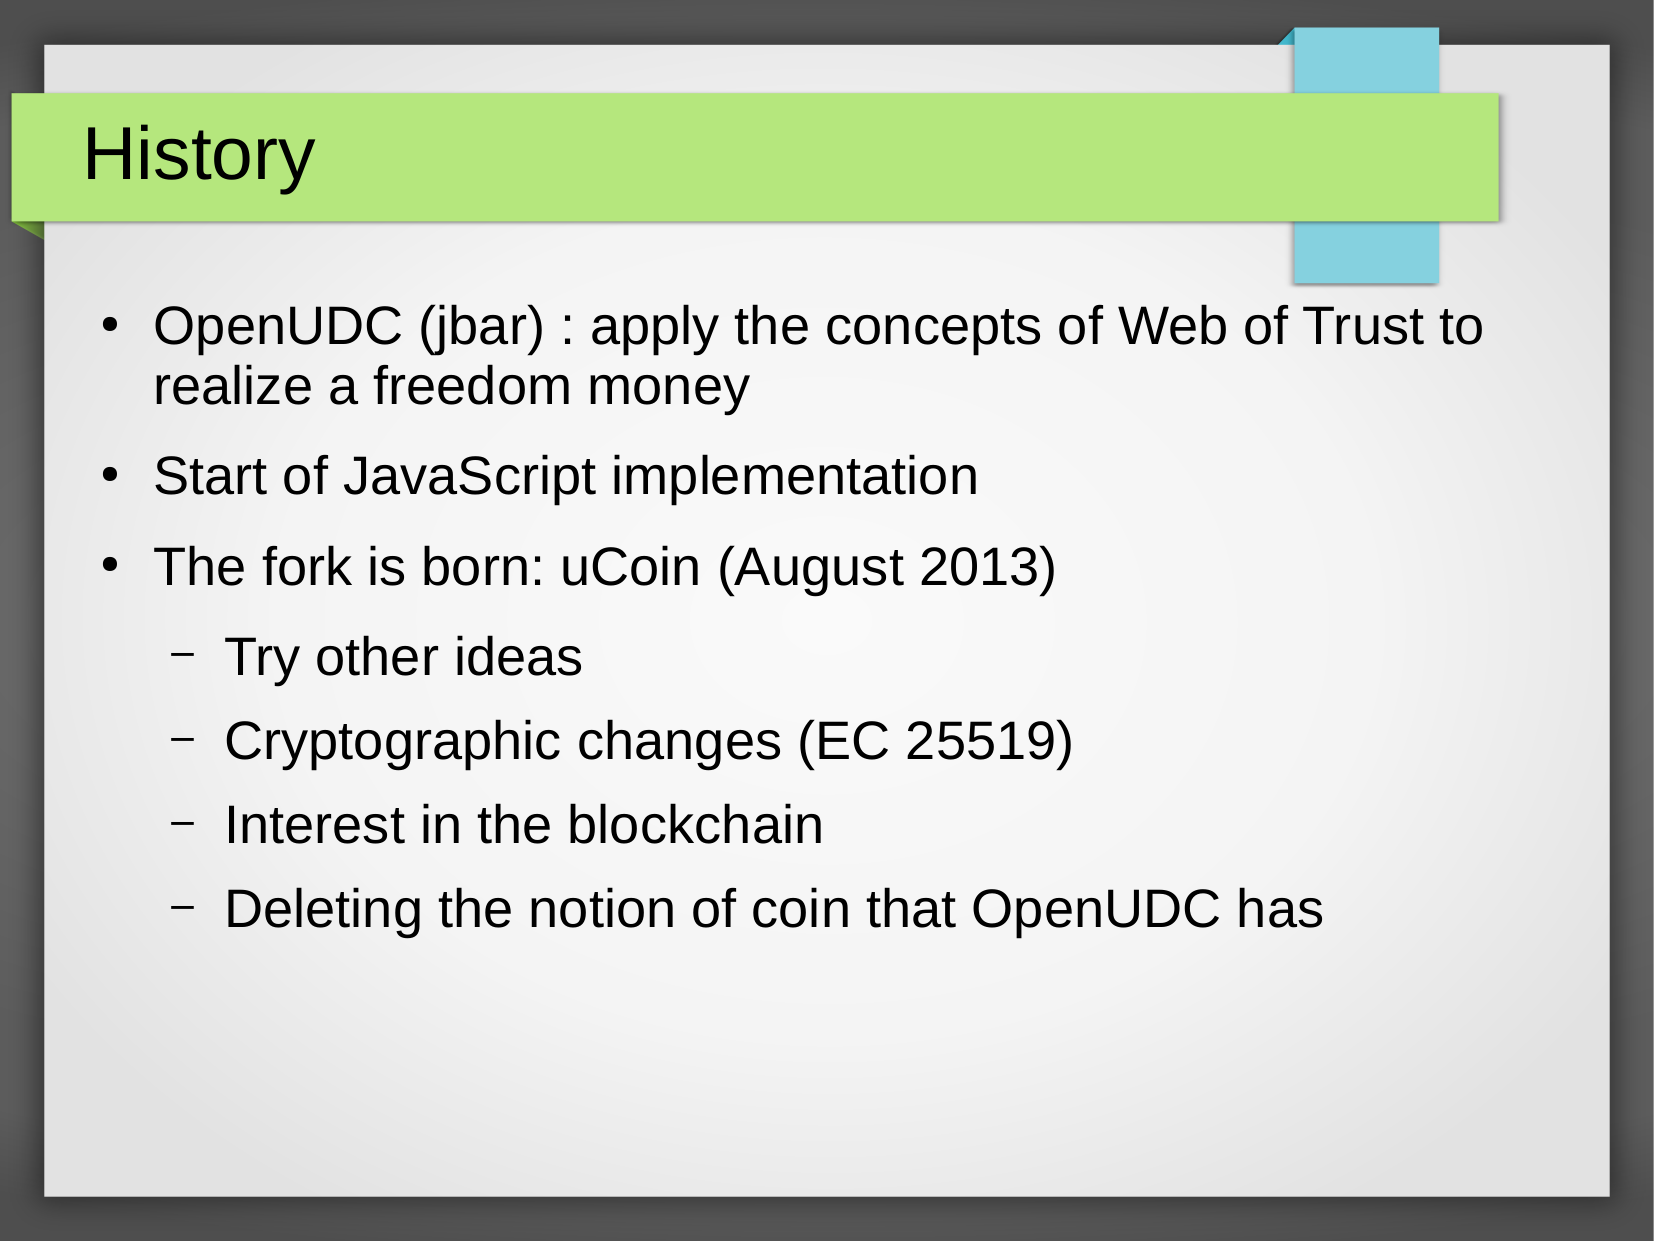

# History
OpenUDC (jbar) : apply the concepts of Web of Trust to realize a freedom money
Start of JavaScript implementation
The fork is born: uCoin (August 2013)
Try other ideas
Cryptographic changes (EC 25519)
Interest in the blockchain
Deleting the notion of coin that OpenUDC has